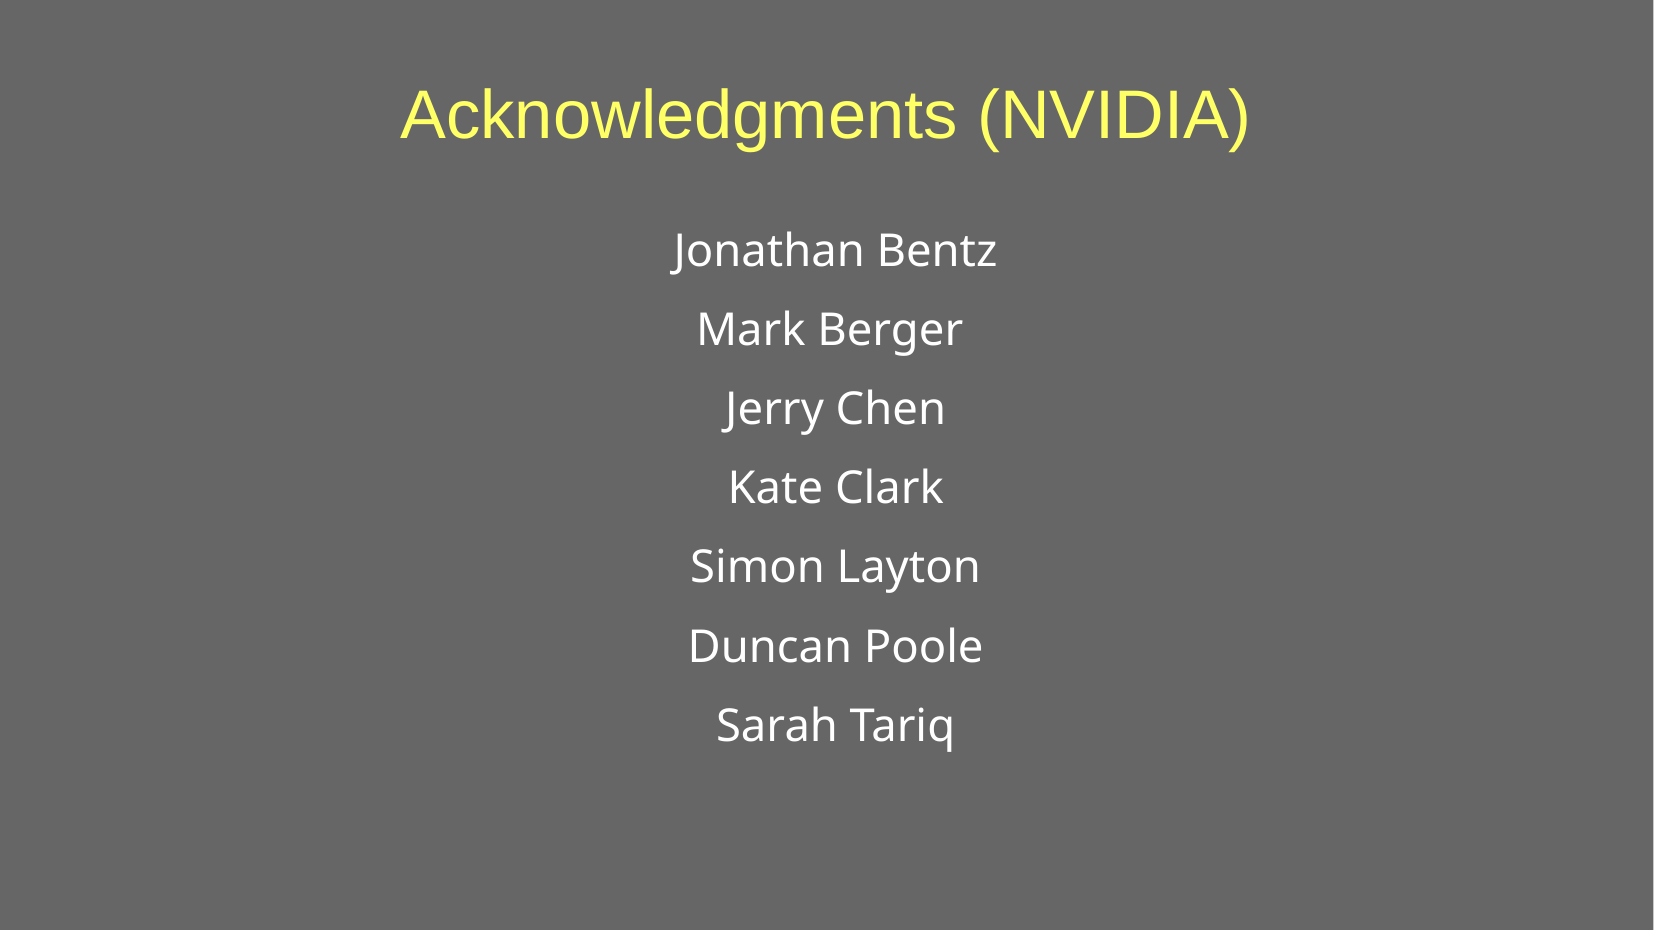

# Acknowledgments (NVIDIA)
Jonathan Bentz
Mark Berger
Jerry Chen
Kate Clark
Simon Layton
Duncan Poole
Sarah Tariq